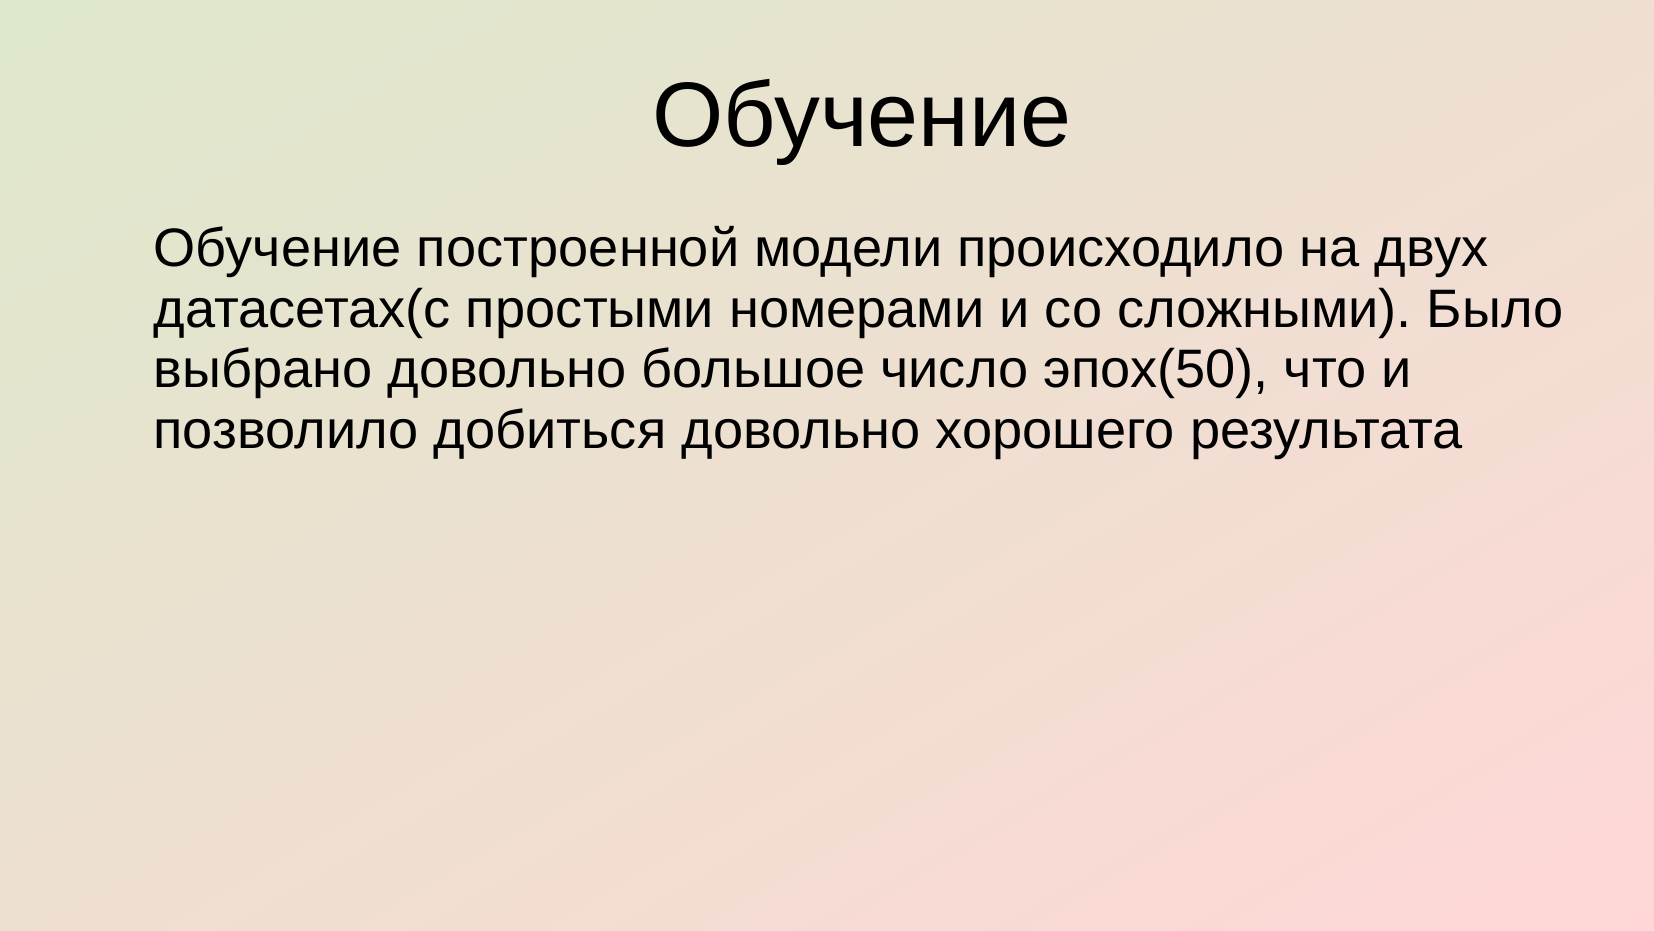

# Обучение
Обучение построенной модели происходило на двух датасетах(с простыми номерами и со сложными). Было выбрано довольно большое число эпох(50), что и позволило добиться довольно хорошего результата